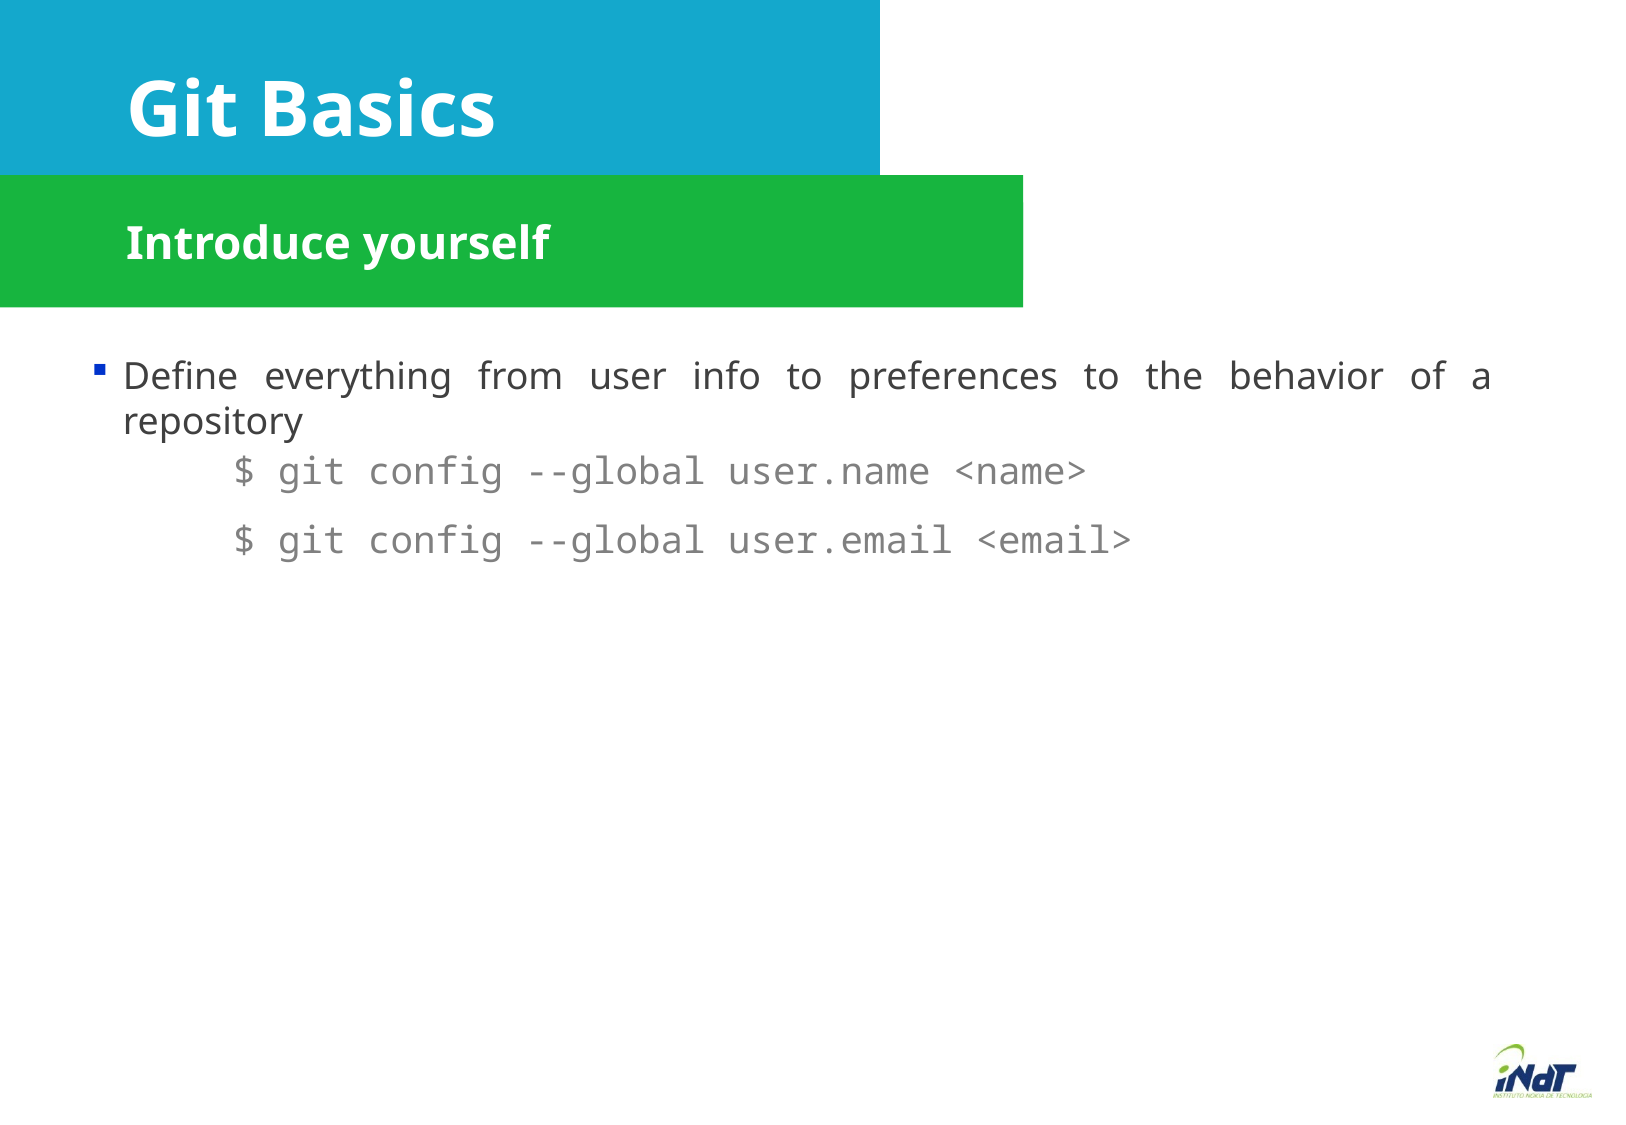

# Git Basics
Introduce yourself
Define everything from user info to preferences to the behavior of a repository
$ git config --global user.name <name>
$ git config --global user.email <email>